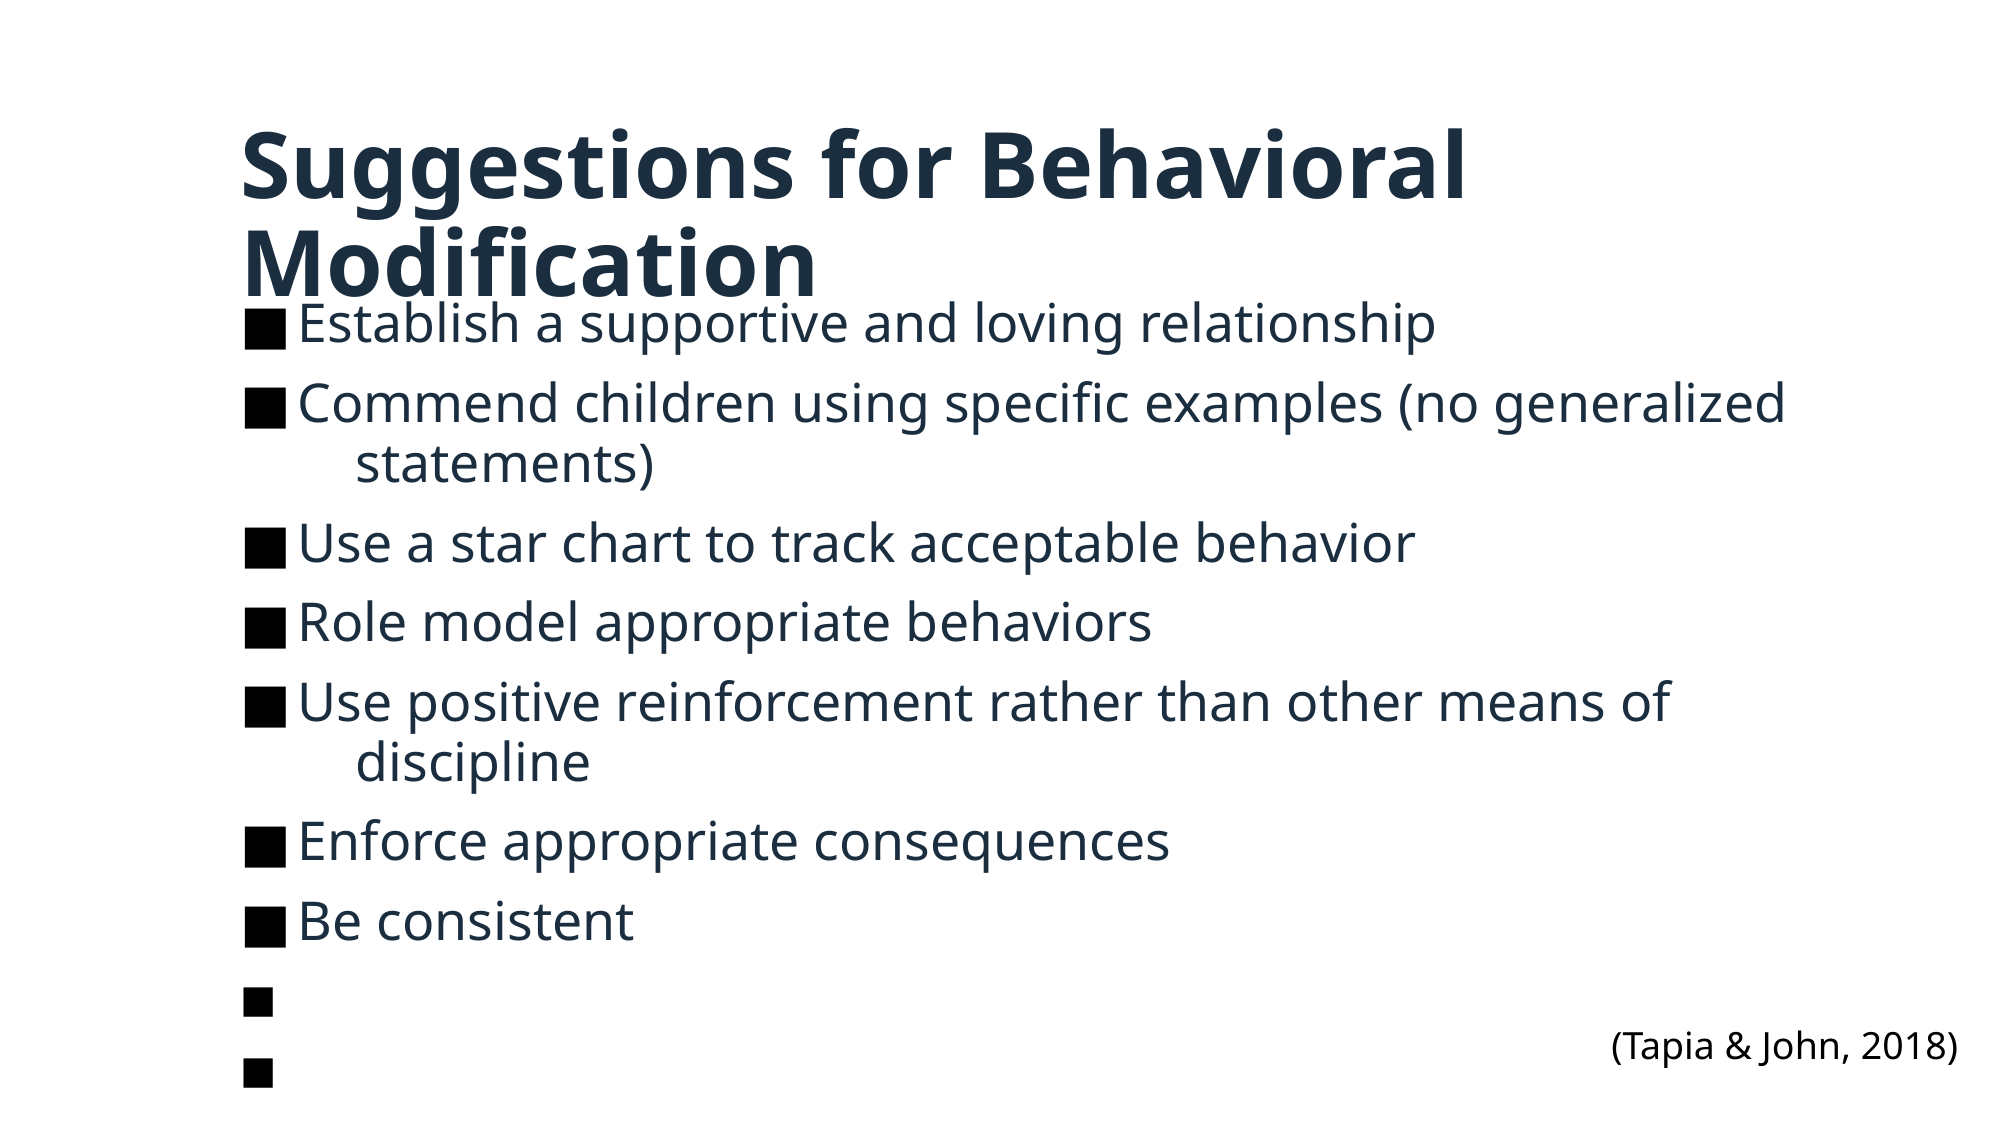

# Suggestions for Behavioral Modification
Establish a supportive and loving relationship
Commend children using specific examples (no generalized statements)
Use a star chart to track acceptable behavior
Role model appropriate behaviors
Use positive reinforcement rather than other means of discipline
Enforce appropriate consequences
Be consistent
(Tapia & John, 2018)